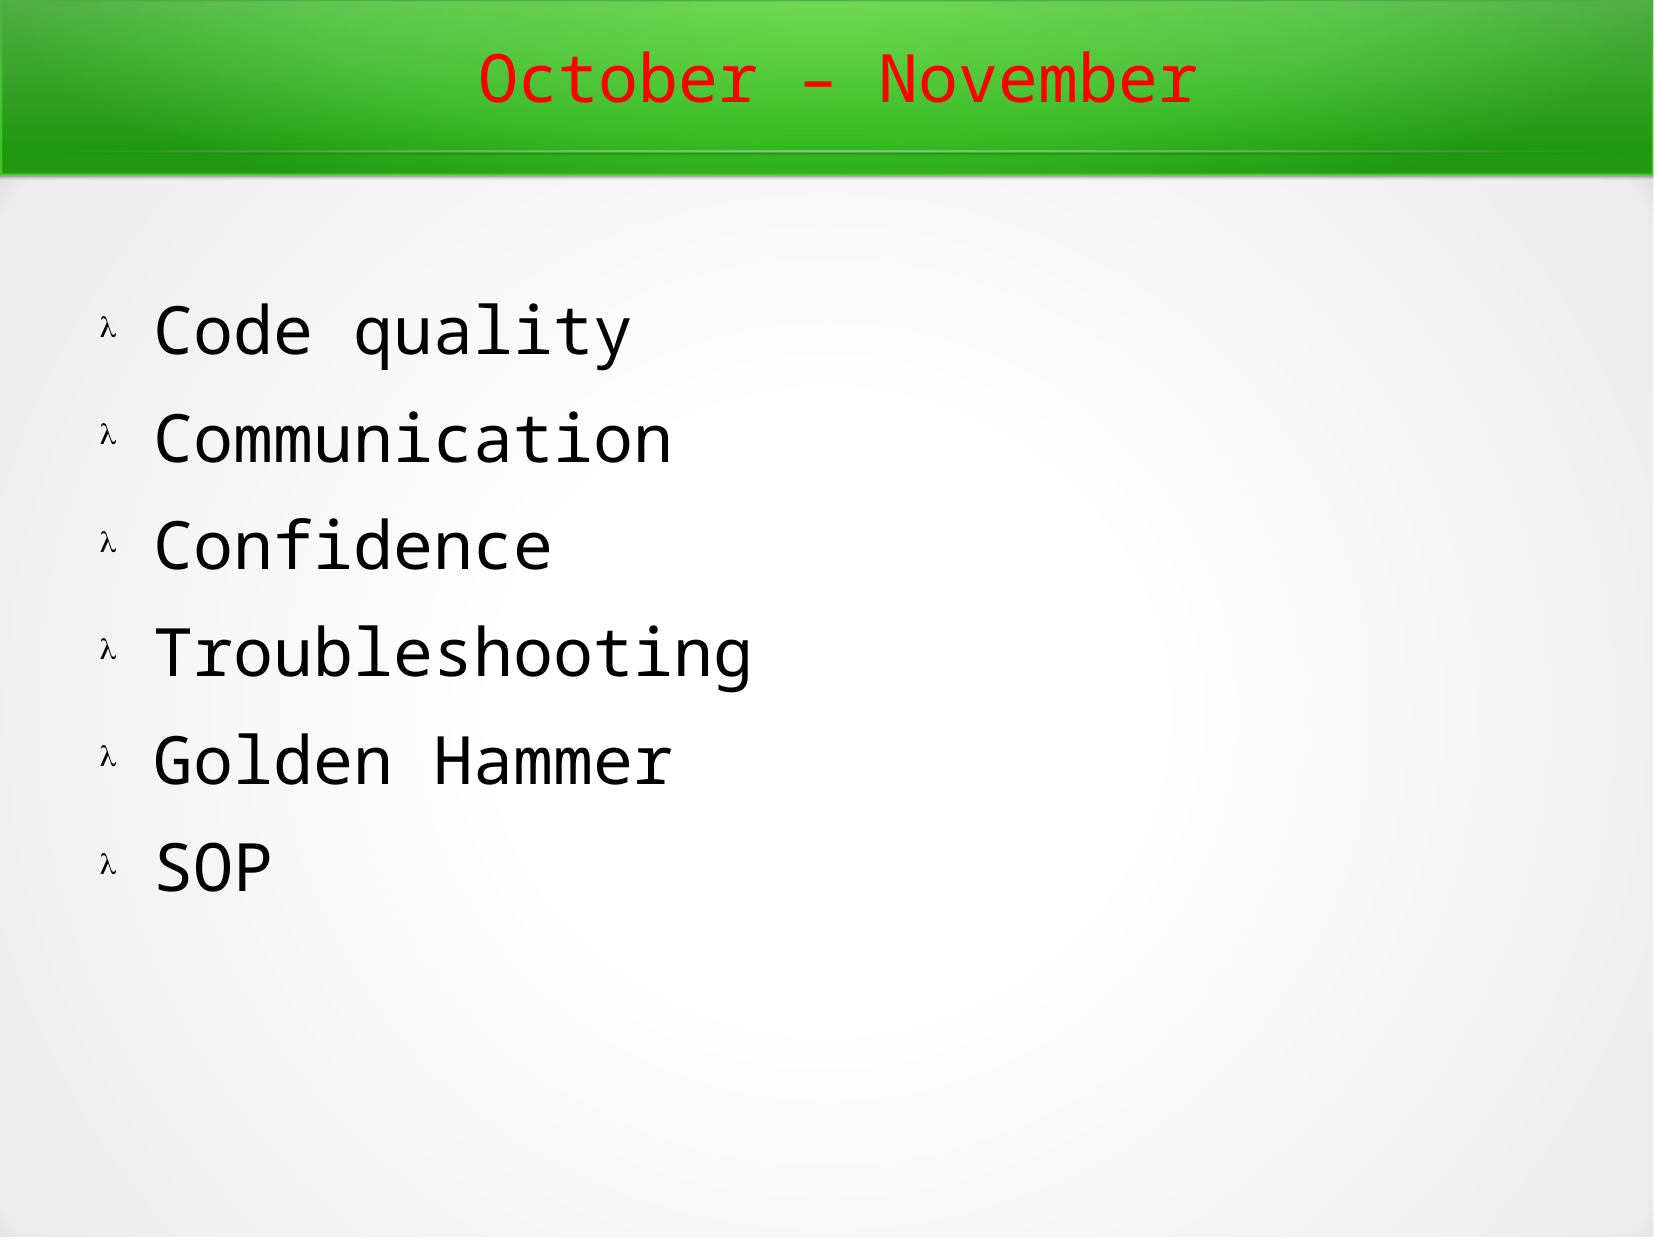

# October – November
Code quality
Communication
Confidence
Troubleshooting
Golden Hammer
SOP